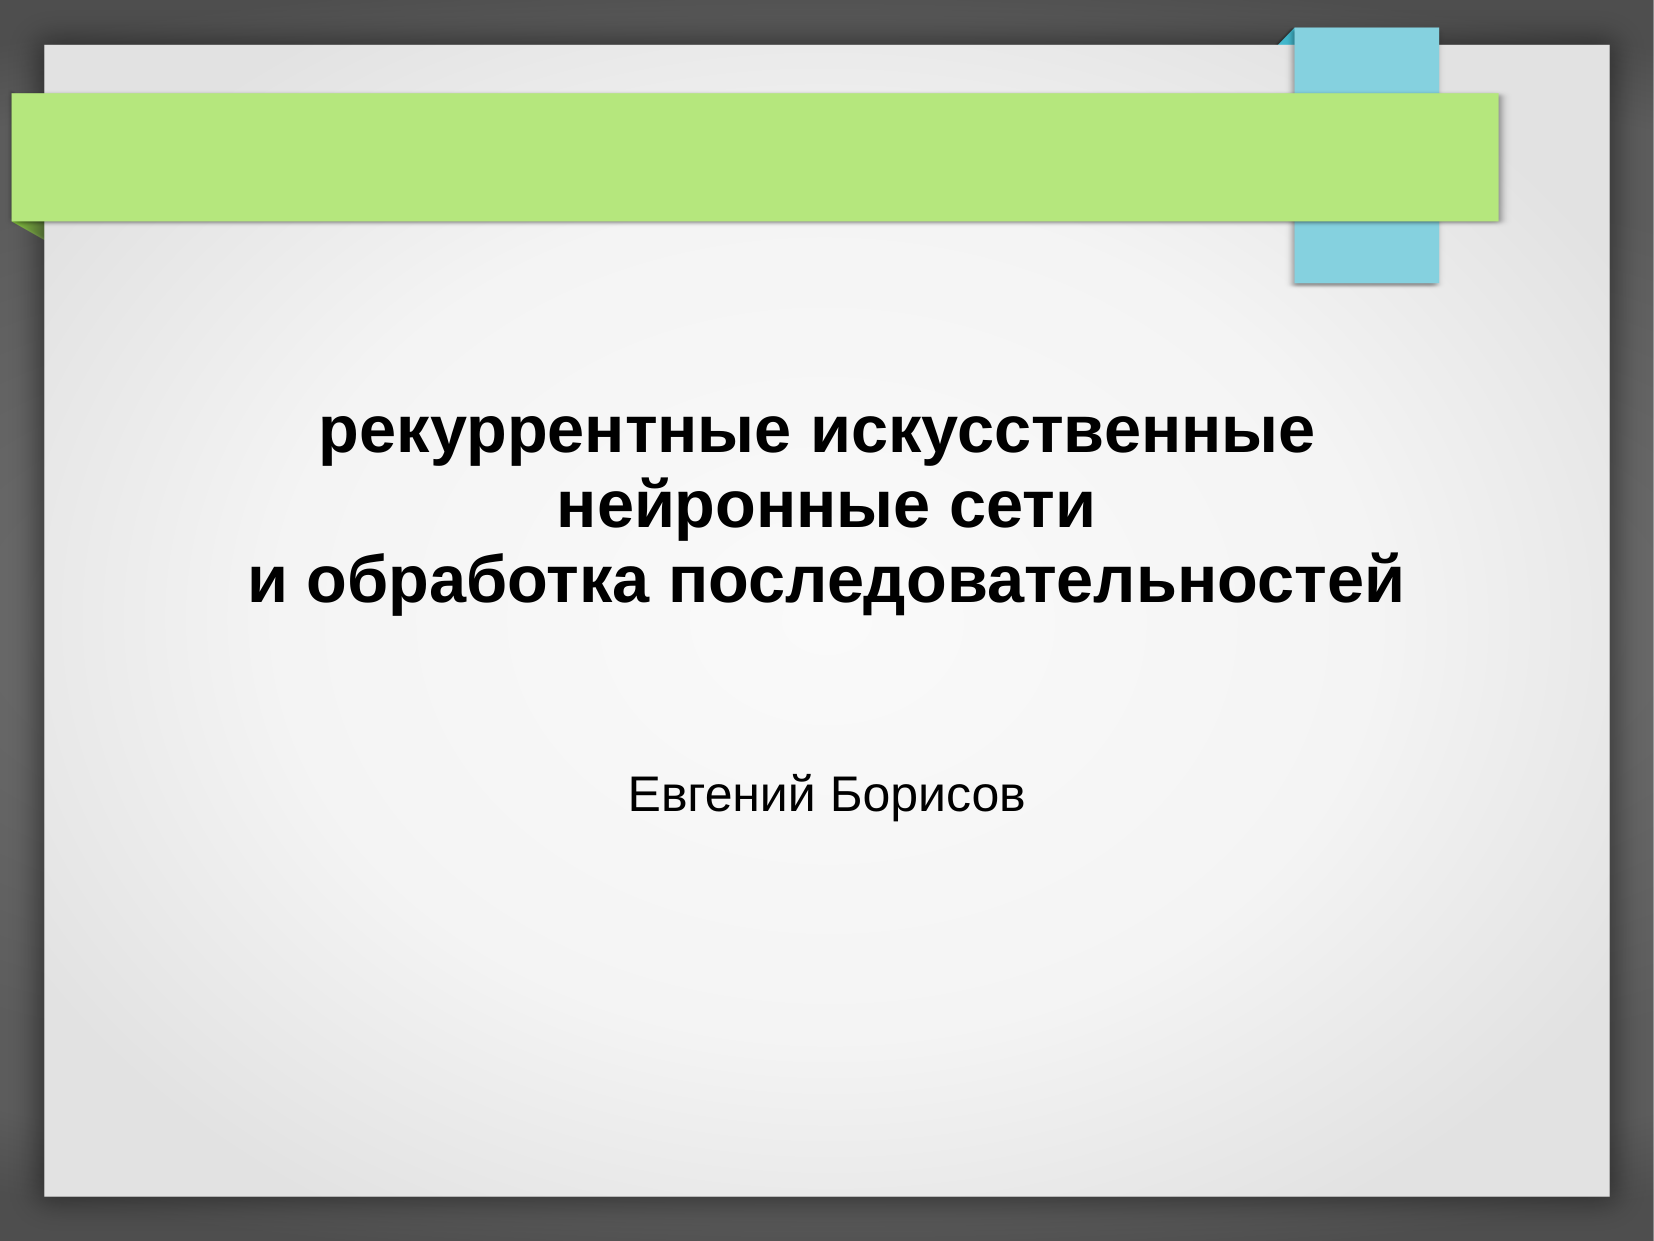

# рекуррентные искусственные
нейронные сети
и обработка последовательностей
Евгений Борисов